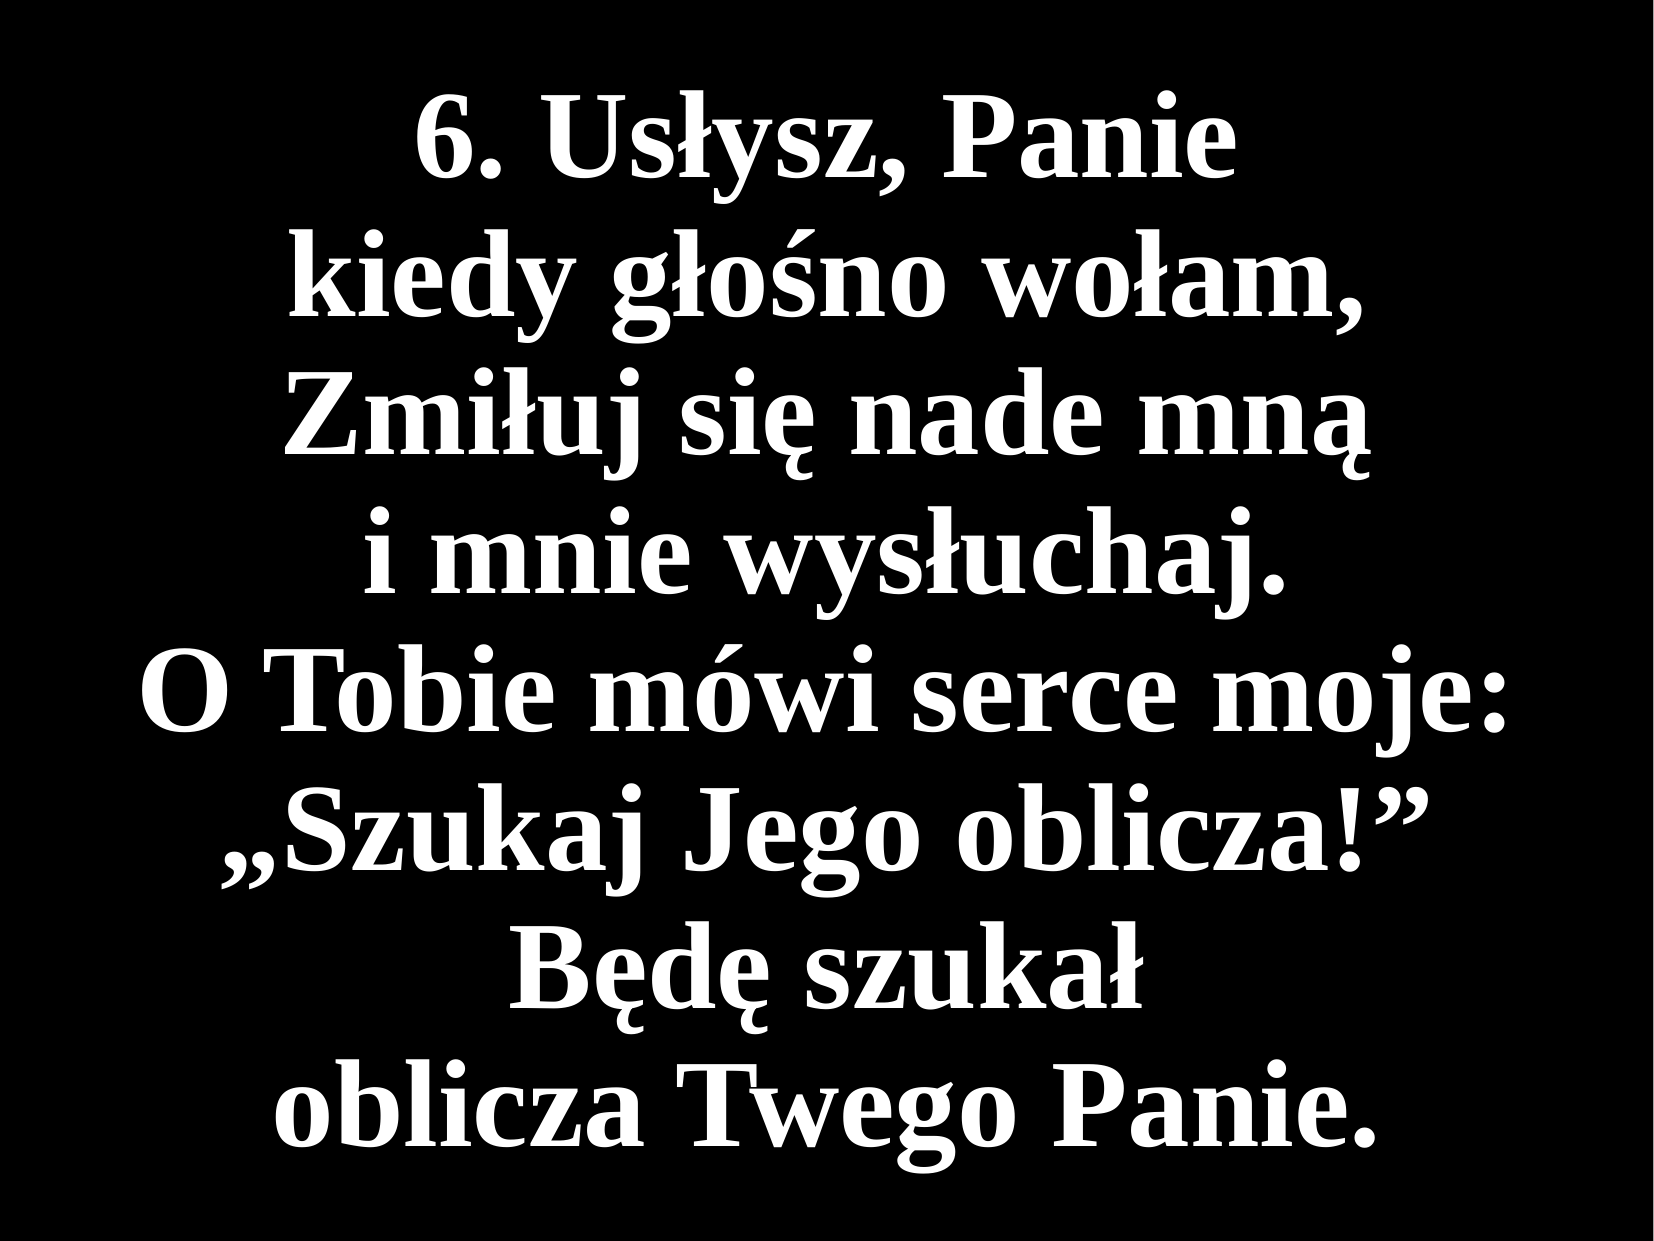

# 6. Usłysz, Panie kiedy głośno wołam, Zmiłuj się nade mną i mnie wysłuchaj. O Tobie mówi serce moje: „Szukaj Jego oblicza!” Będę szukał oblicza Twego Panie.